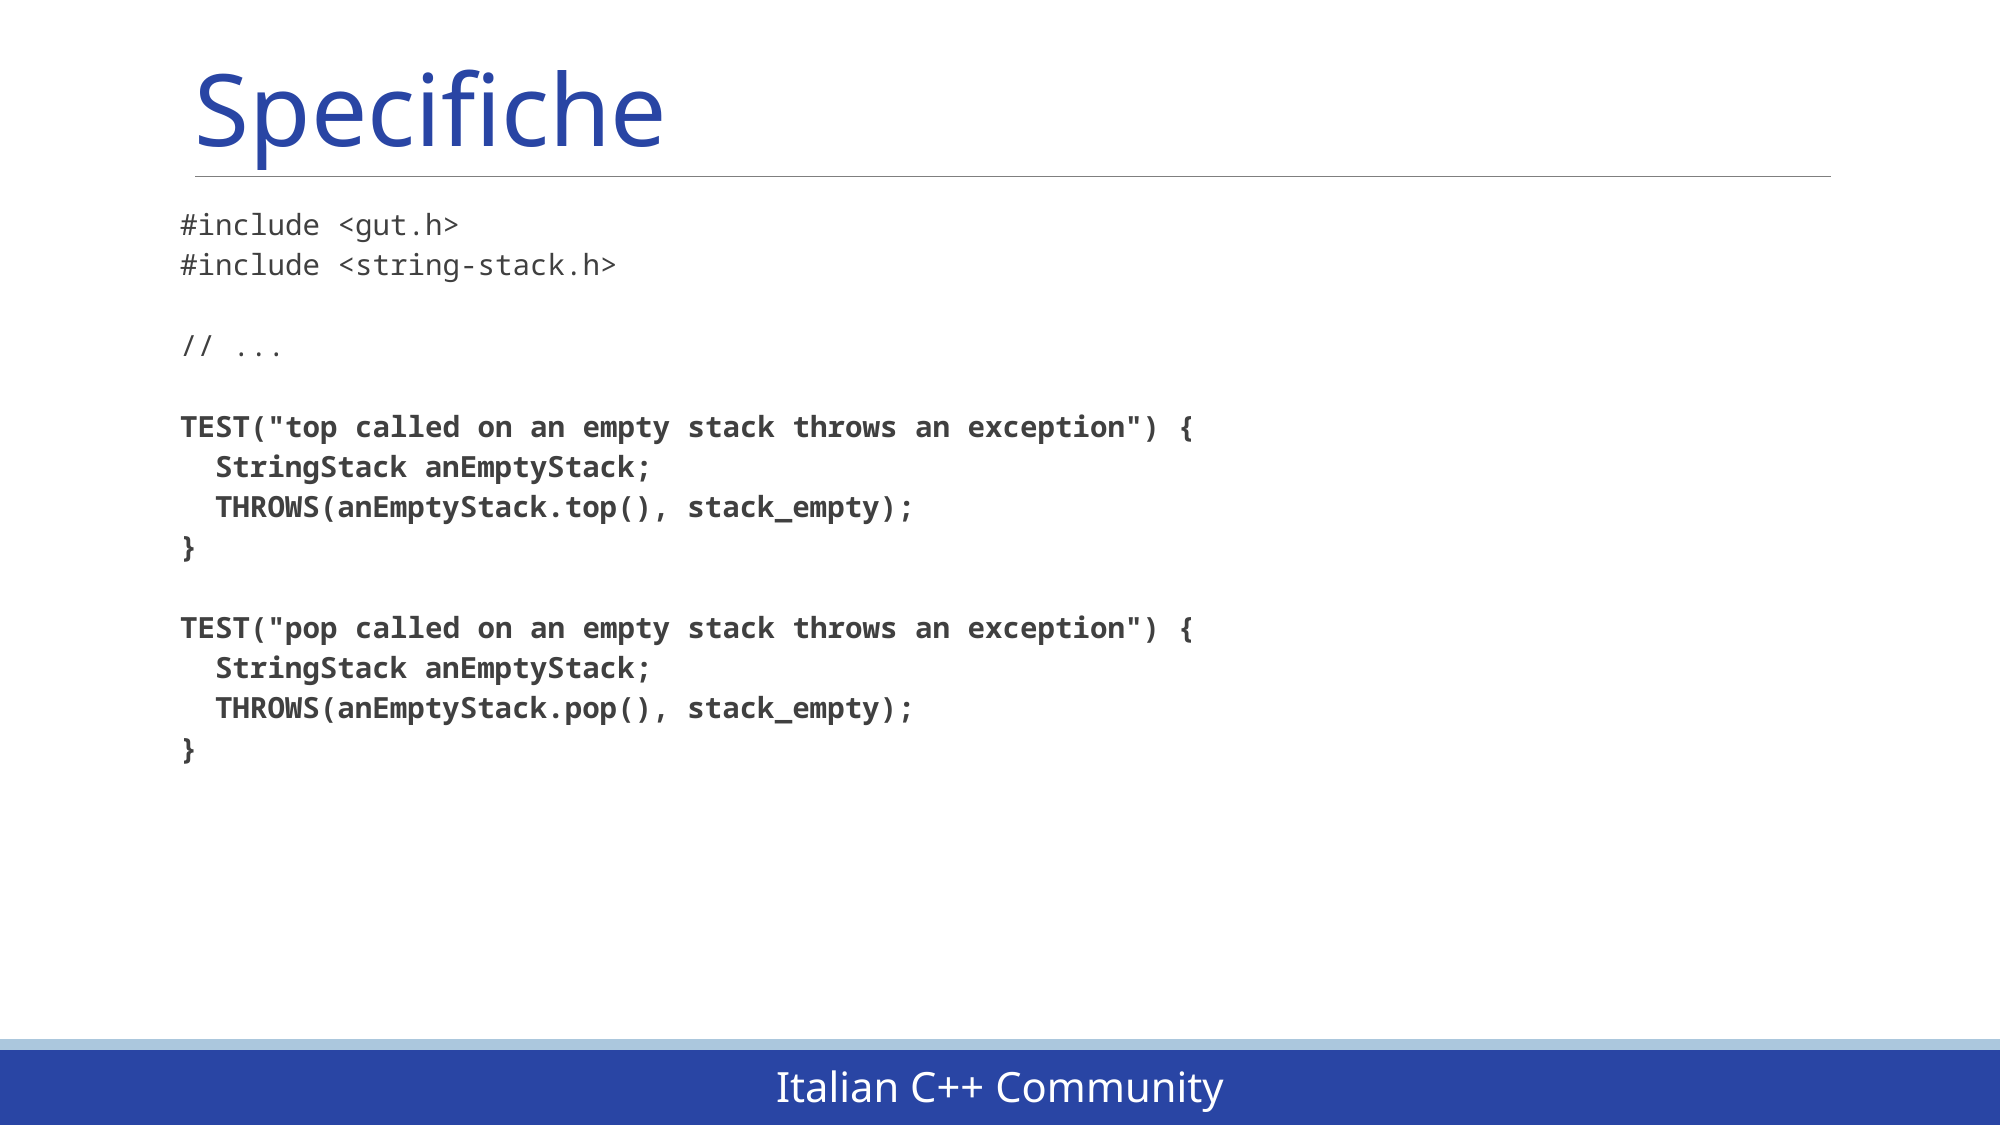

# Specifiche
#include <gut.h>
#include <string-stack.h>
// ...
TEST("top called on an empty stack throws an exception") {
 StringStack anEmptyStack;
 THROWS(anEmptyStack.top(), stack_empty);
}
TEST("pop called on an empty stack throws an exception") {
 StringStack anEmptyStack;
 THROWS(anEmptyStack.pop(), stack_empty);
}